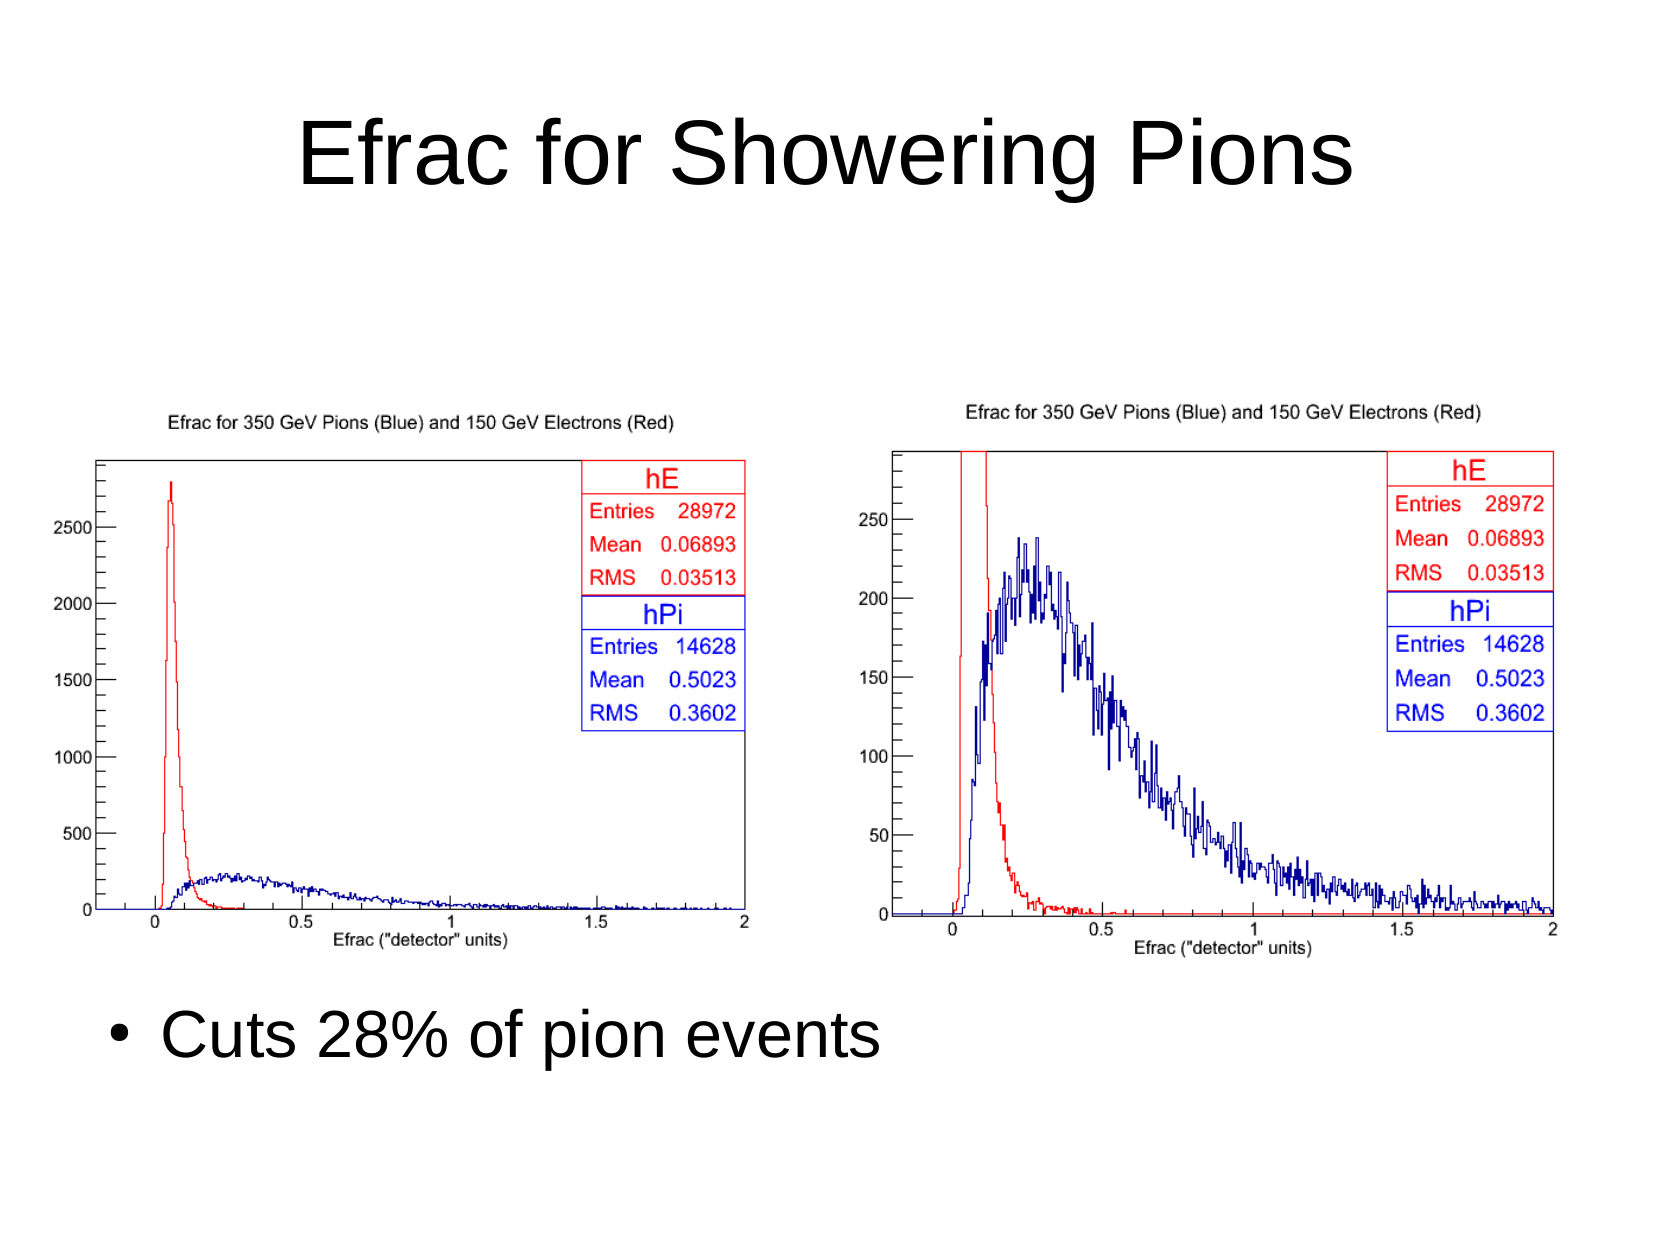

# Efrac for Showering Pions
Cuts 28% of pion events